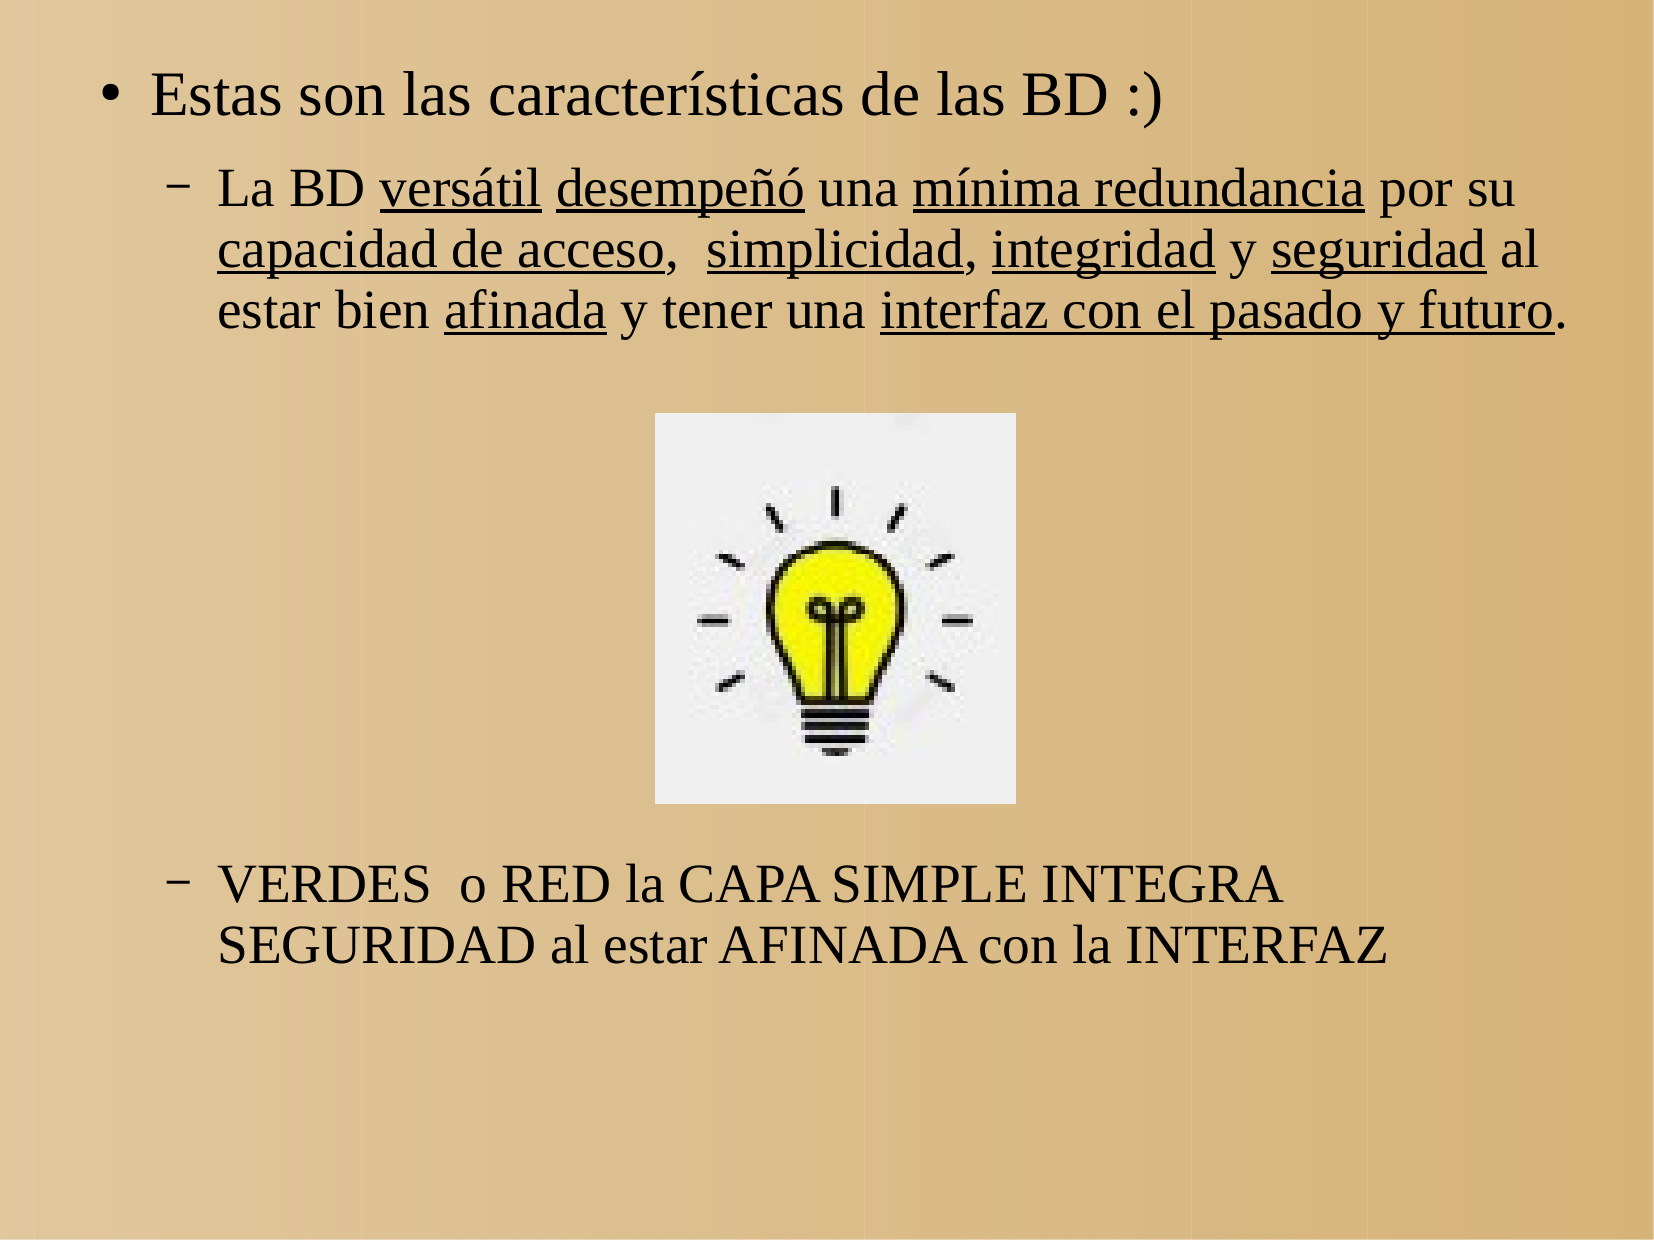

# Estas son las características de las BD :)
La BD versátil desempeñó una mínima redundancia por su capacidad de acceso, simplicidad, integridad y seguridad al estar bien afinada y tener una interfaz con el pasado y futuro.
VERDES o RED la CAPA SIMPLE INTEGRA SEGURIDAD al estar AFINADA con la INTERFAZ